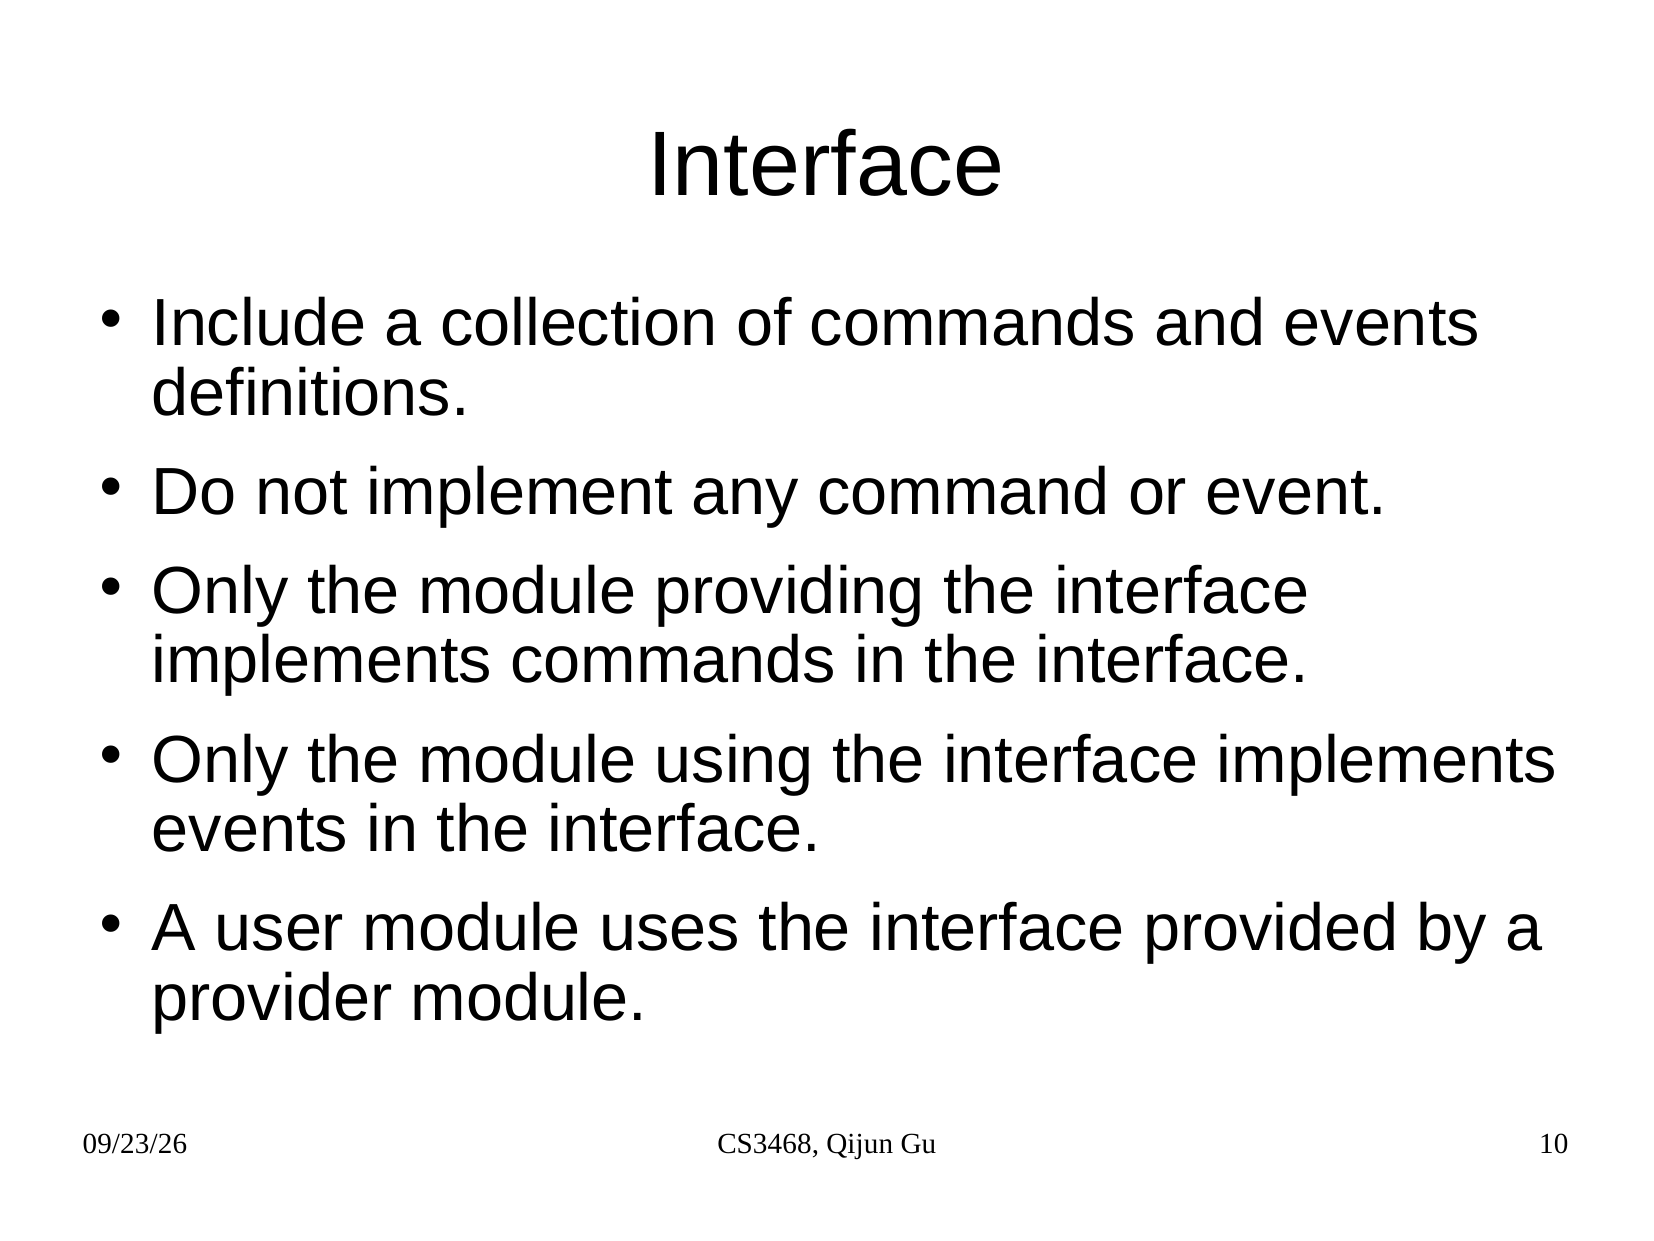

# Interface
Include a collection of commands and events definitions.
Do not implement any command or event.
Only the module providing the interface implements commands in the interface.
Only the module using the interface implements events in the interface.
A user module uses the interface provided by a provider module.
CS3468, Qijun Gu
10